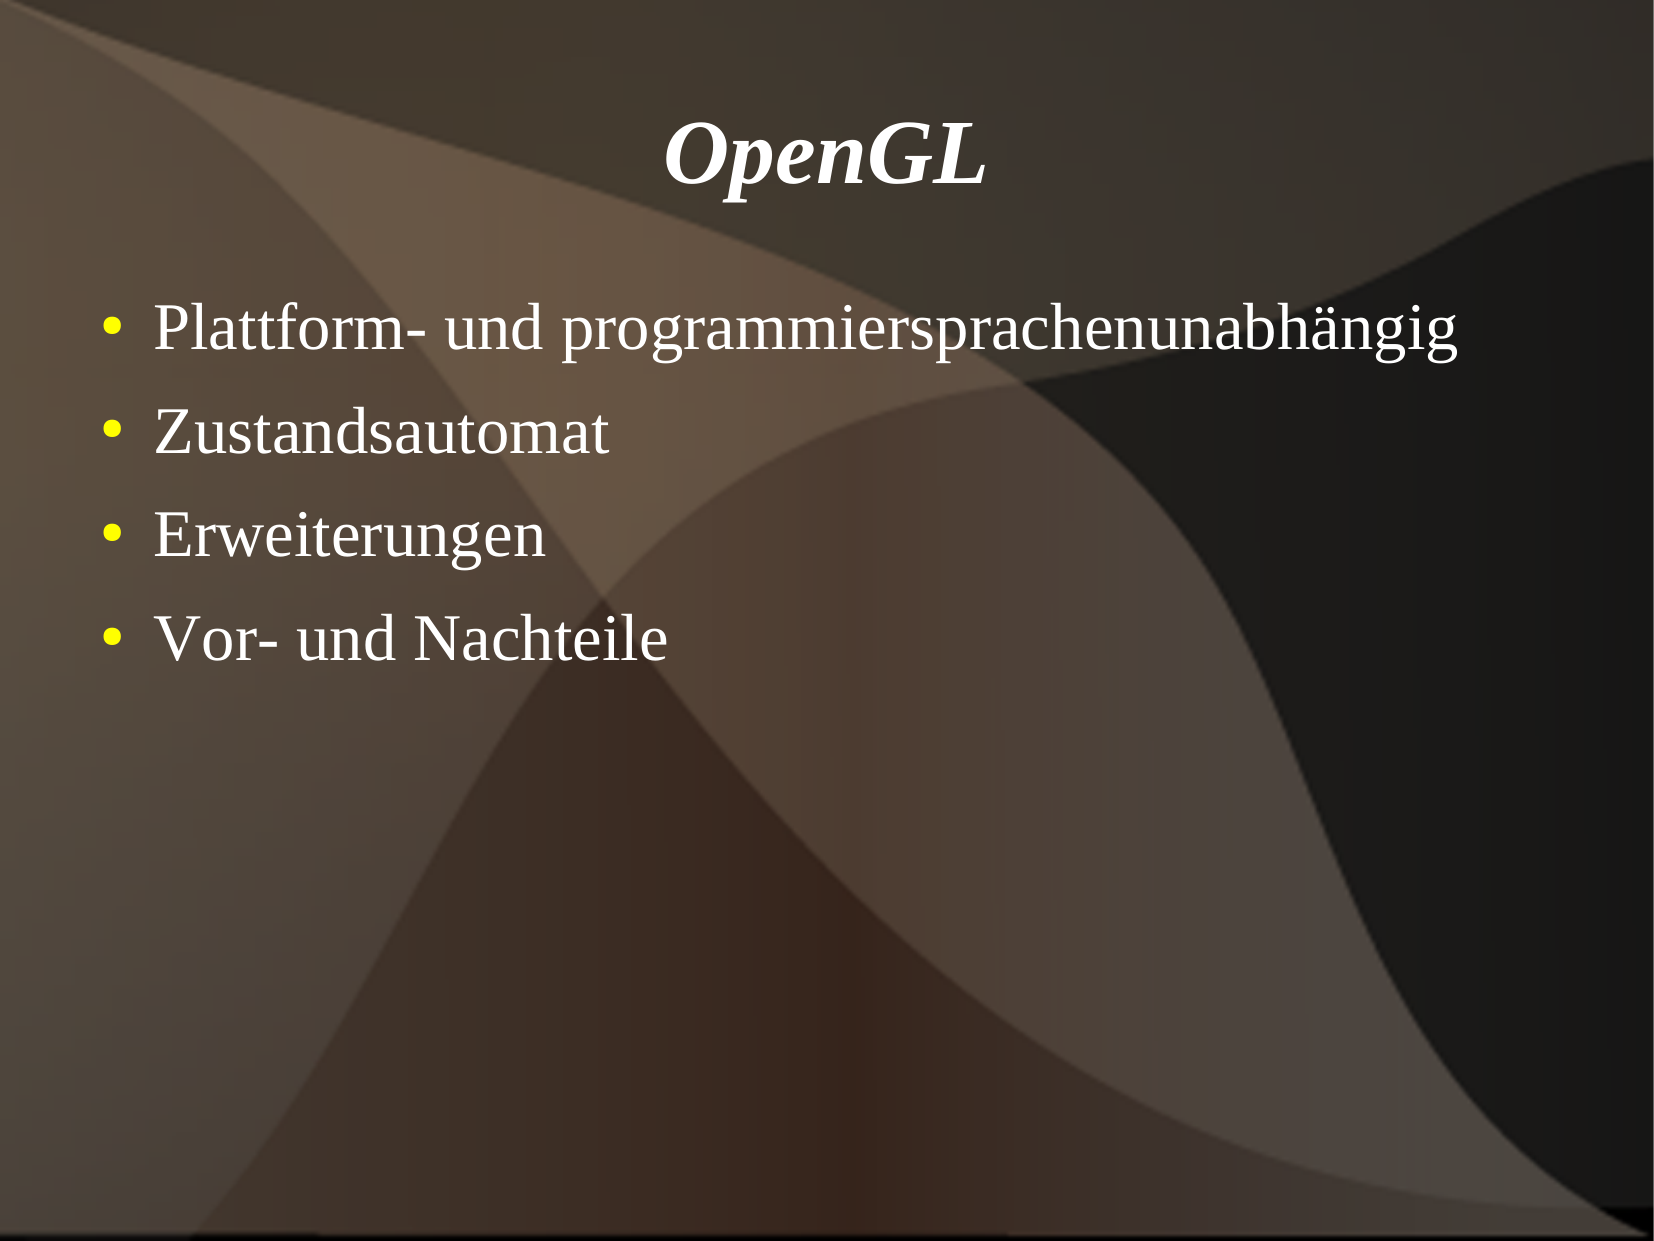

# OpenGL
Plattform- und programmiersprachenunabhängig
Zustandsautomat
Erweiterungen
Vor- und Nachteile